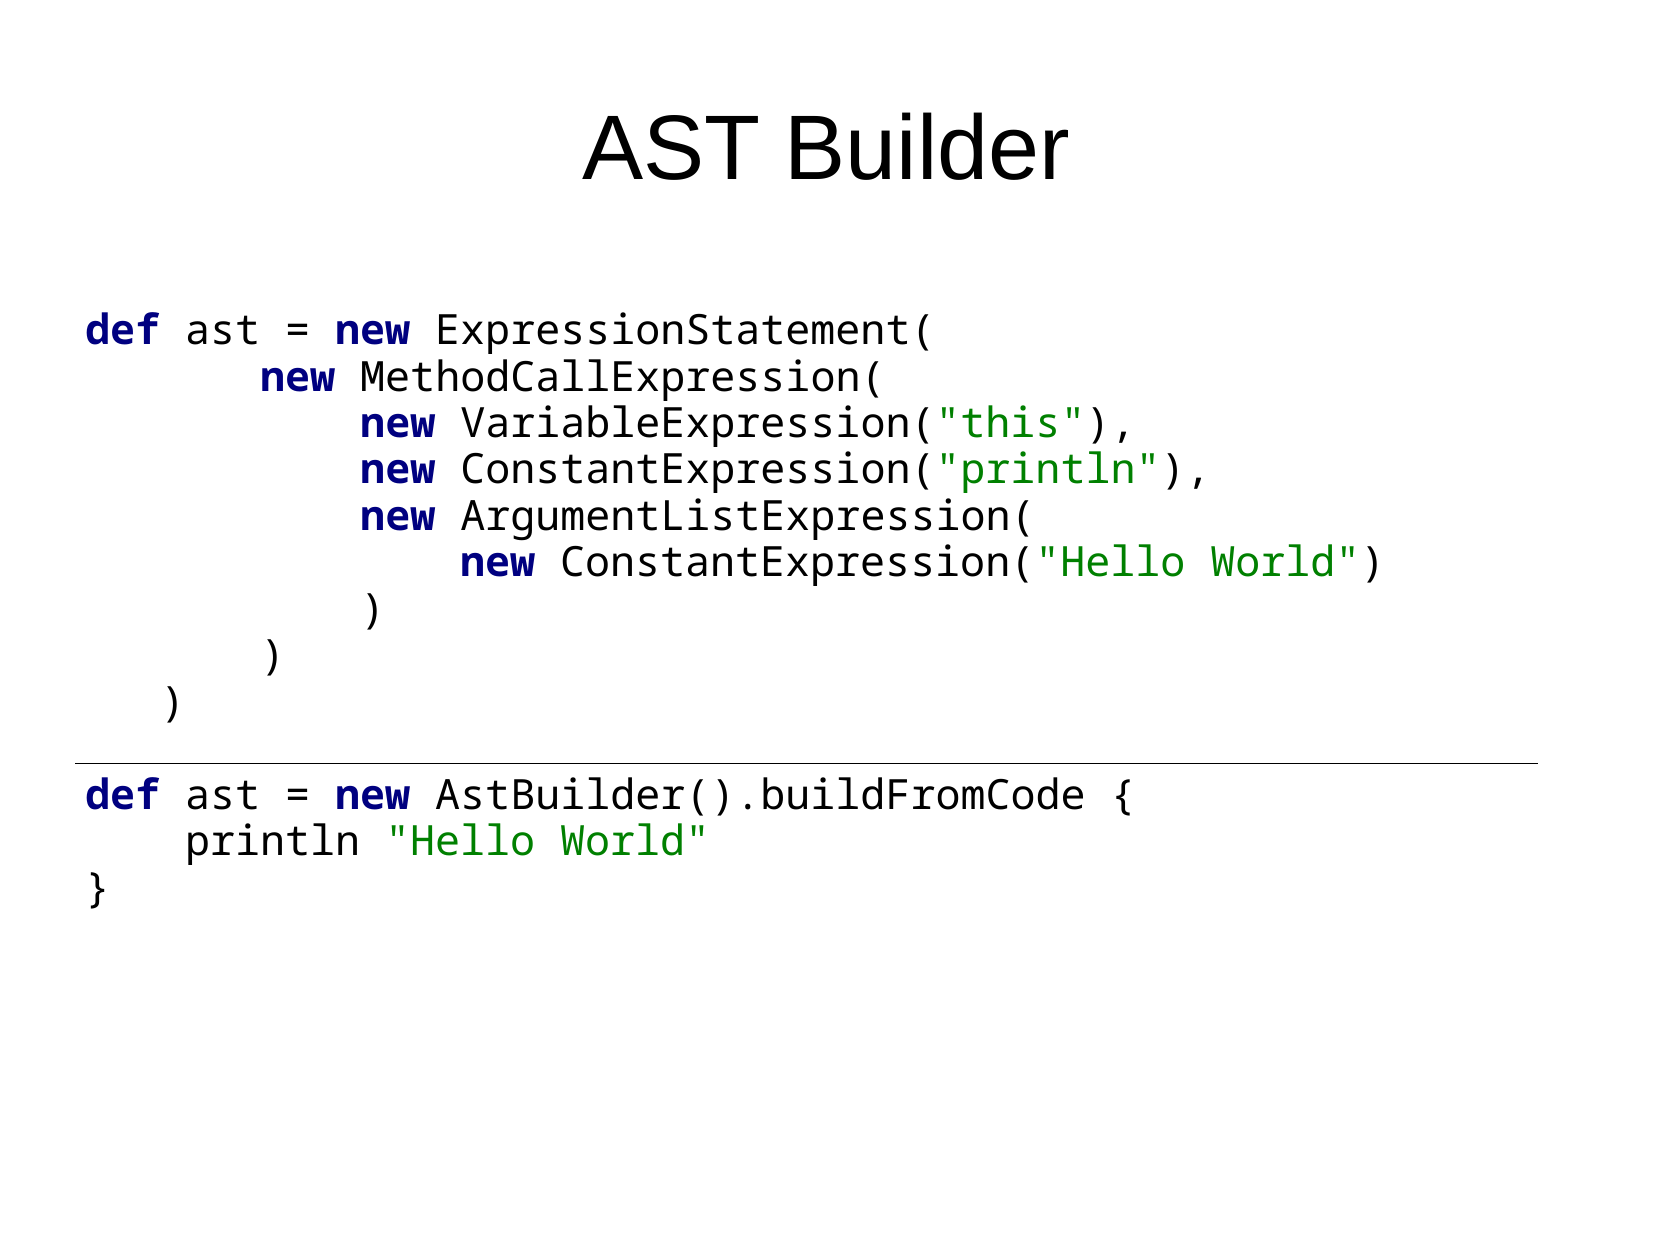

# AST Builder
def ast = new ExpressionStatement(
 new MethodCallExpression(
 new VariableExpression("this"),
 new ConstantExpression("println"),
 new ArgumentListExpression(
 new ConstantExpression("Hello World")
 )
 )
 )
def ast = new AstBuilder().buildFromCode {
 println "Hello World"
}